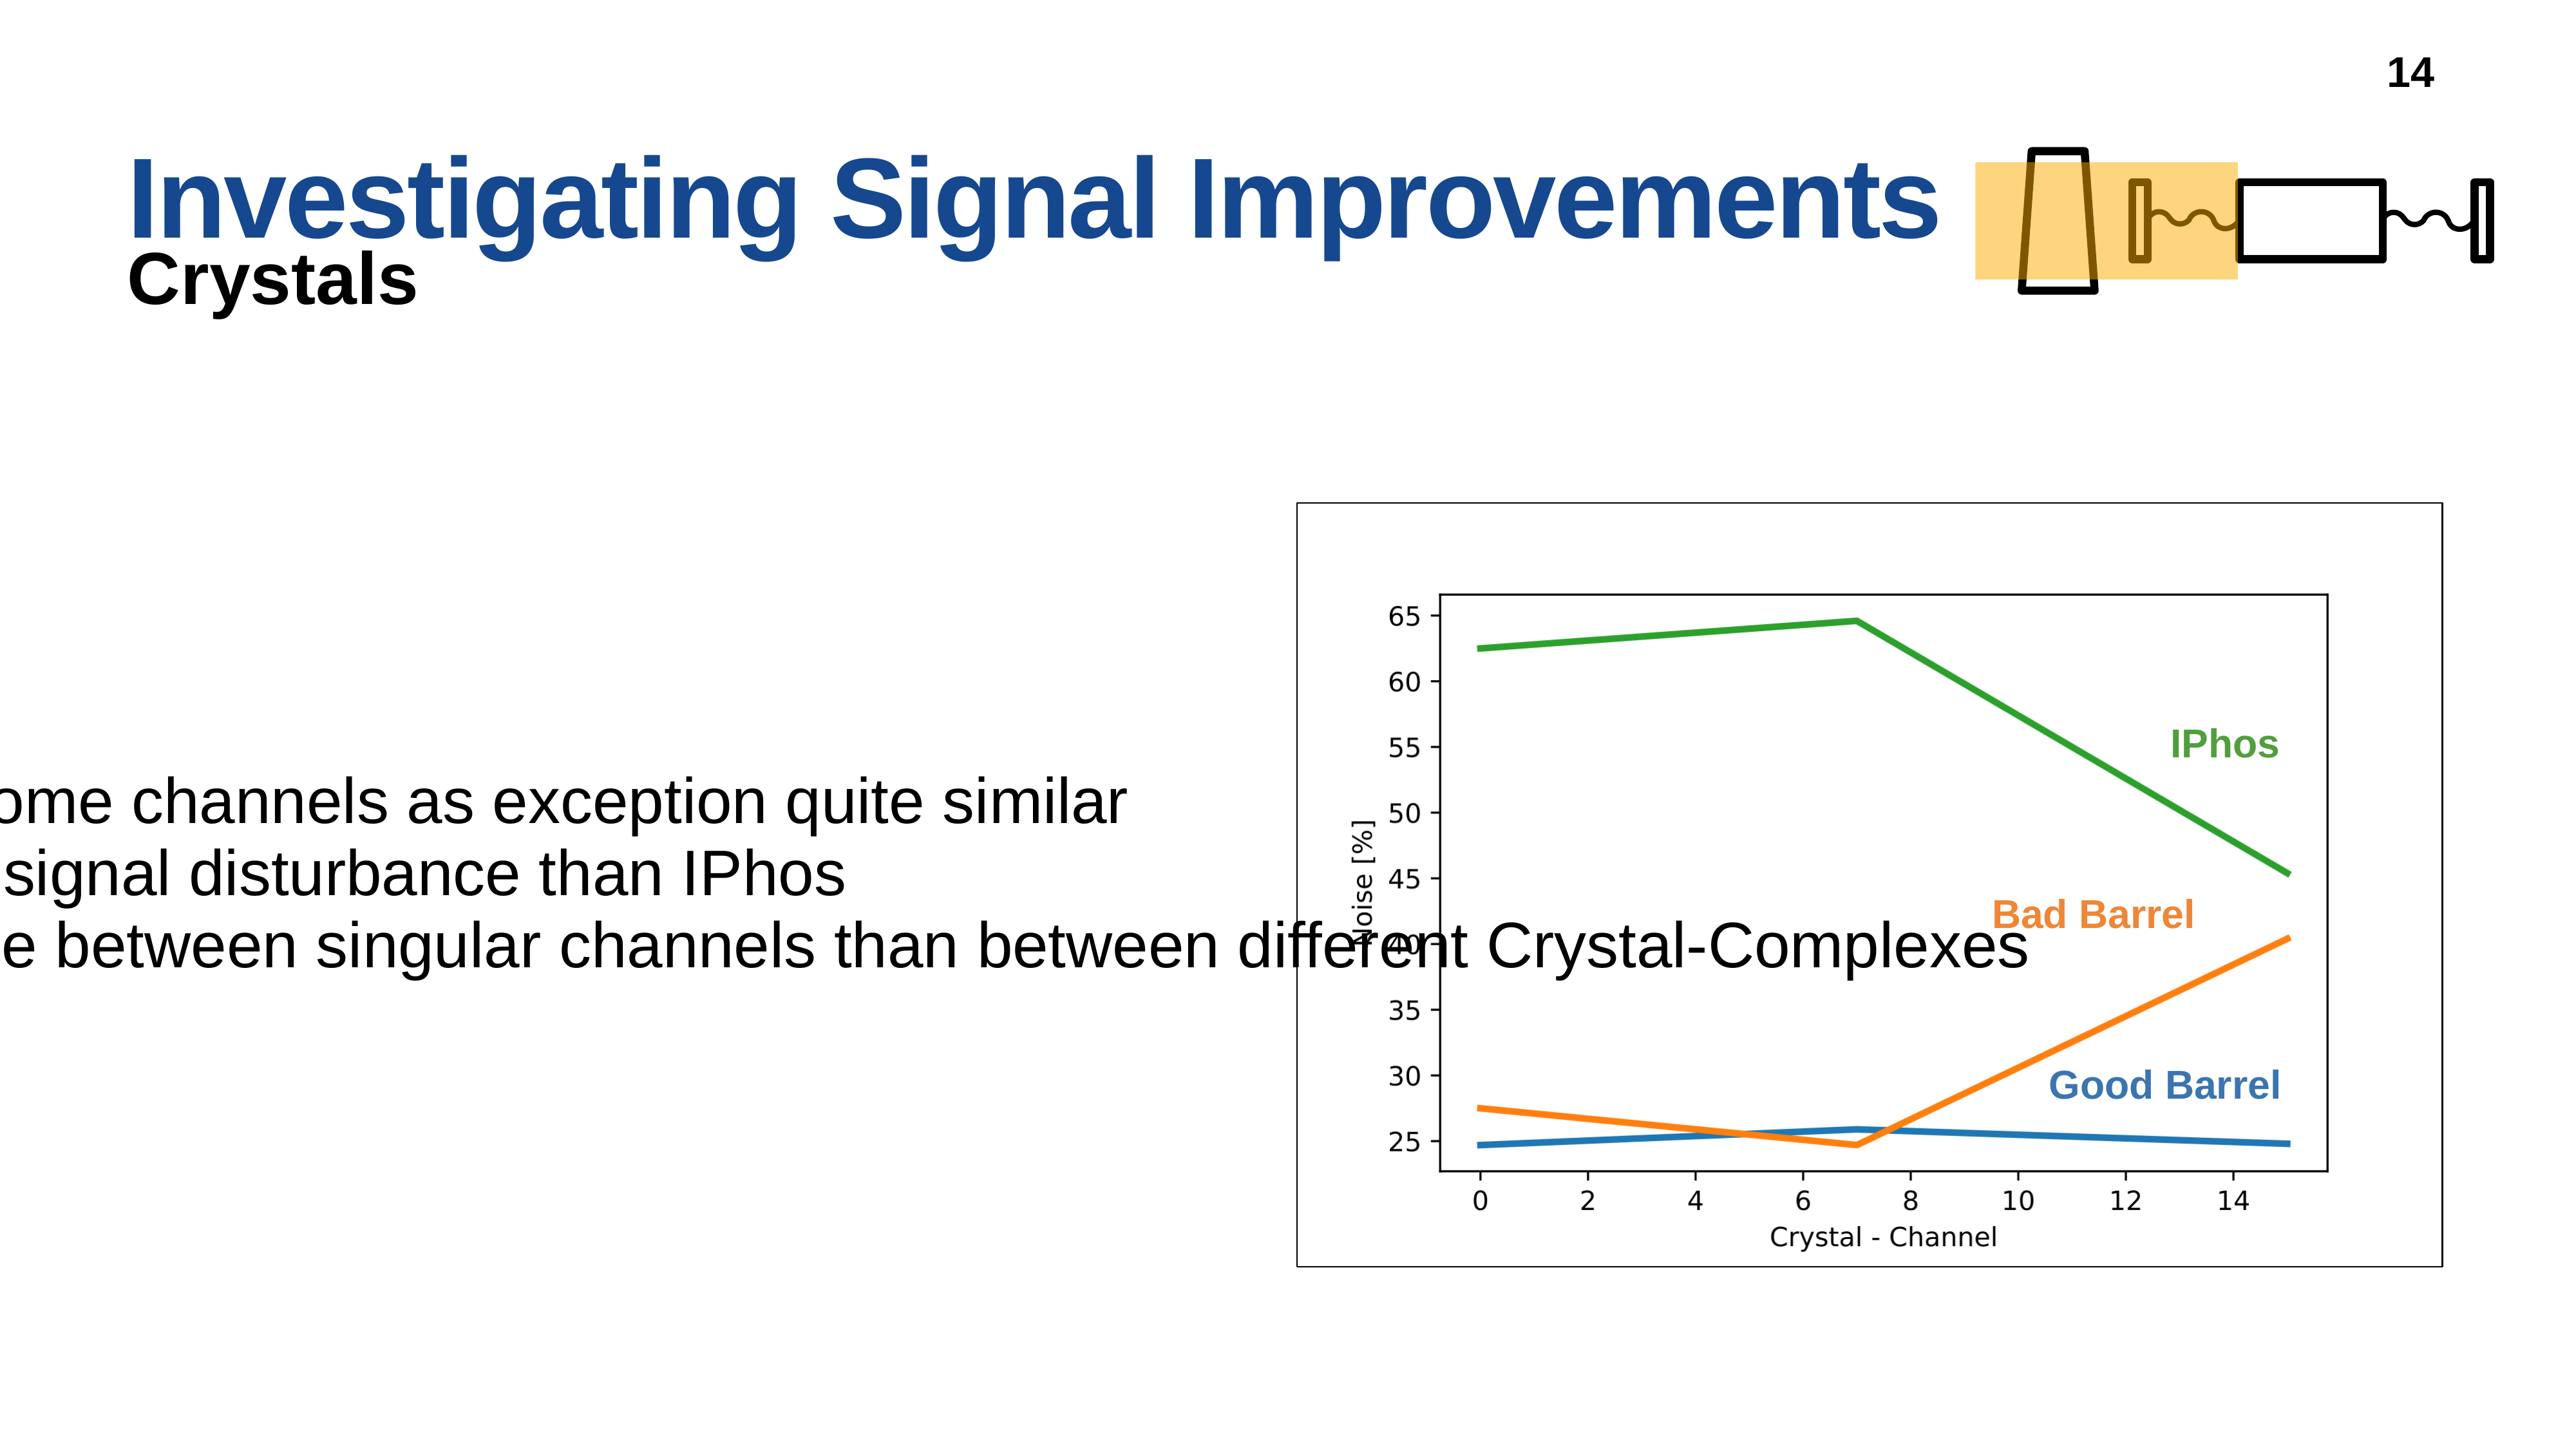

14
Investigating Signal Improvements
# Crystals
=> Barrel crystals are with some channels as exception quite similar
=> Barrel crystals have less signal disturbance than IPhos
=> In general more difference between singular channels than between different Crystal-Complexes
IPhos
Bad Barrel
Good Barrel